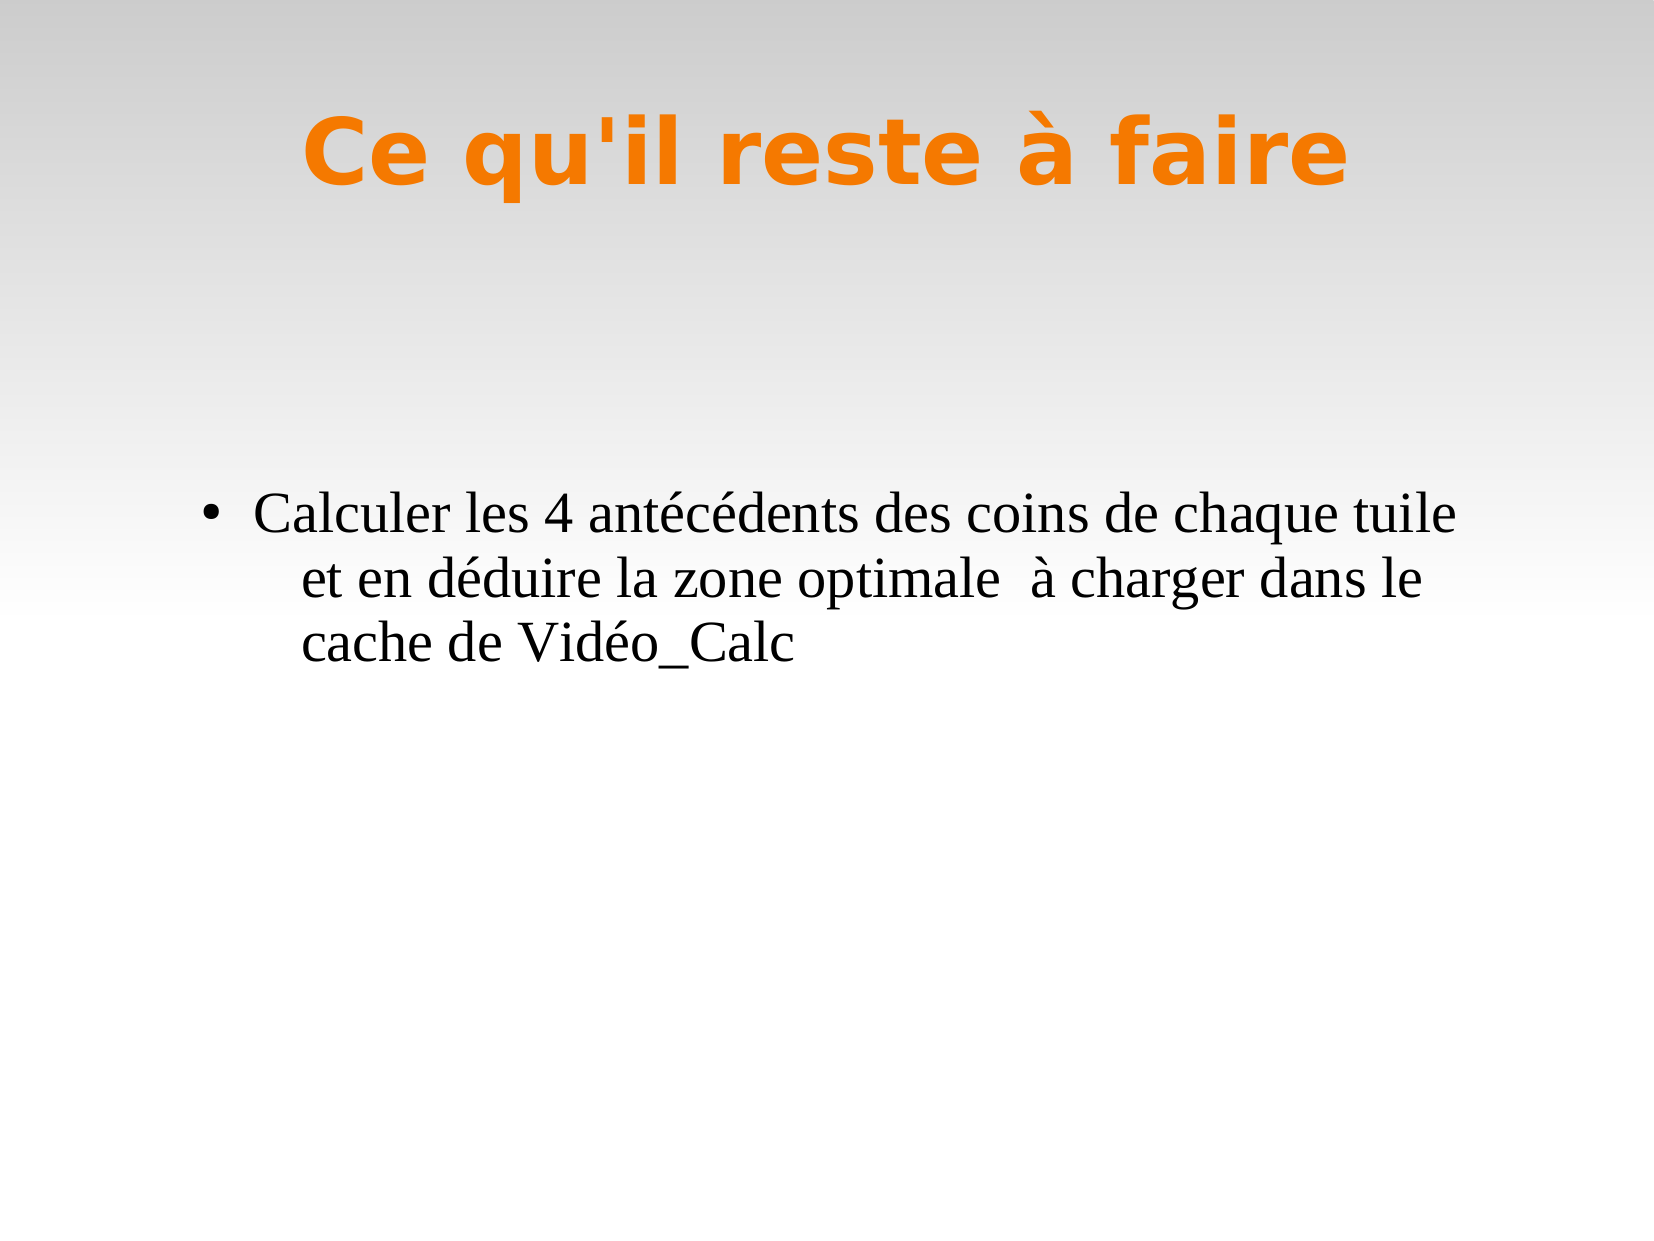

# Ce qu'il reste à faire
Calculer les 4 antécédents des coins de chaque tuile et en déduire la zone optimale à charger dans le cache de Vidéo_Calc